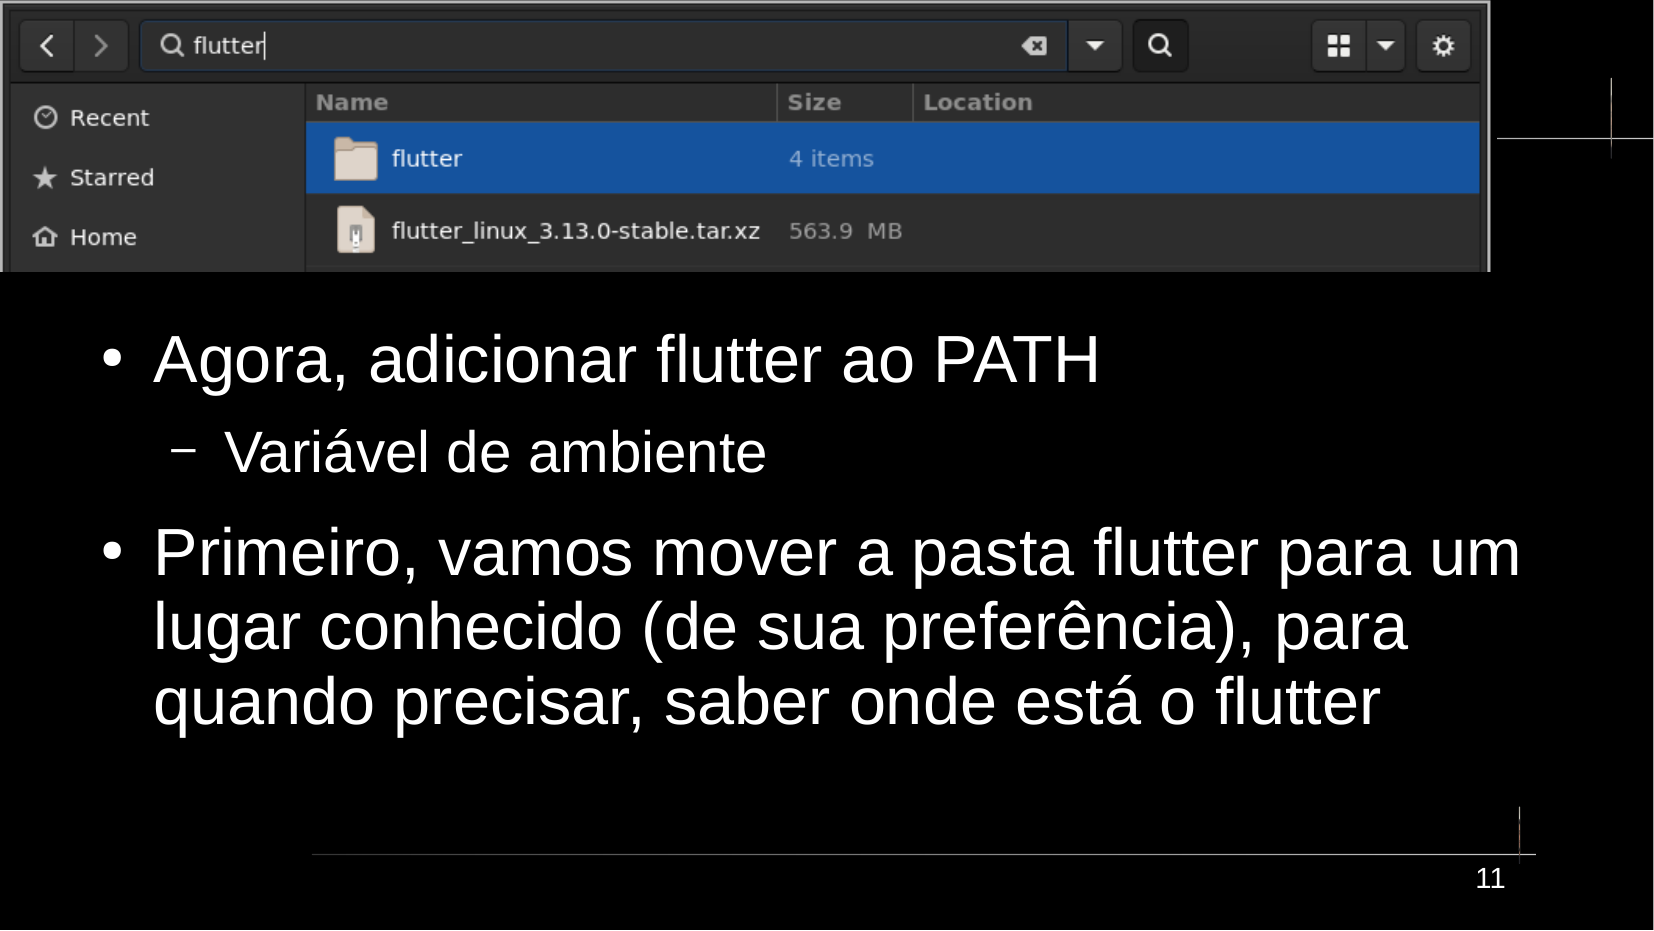

#
Agora, adicionar flutter ao PATH
Variável de ambiente
Primeiro, vamos mover a pasta flutter para um lugar conhecido (de sua preferência), para quando precisar, saber onde está o flutter
11